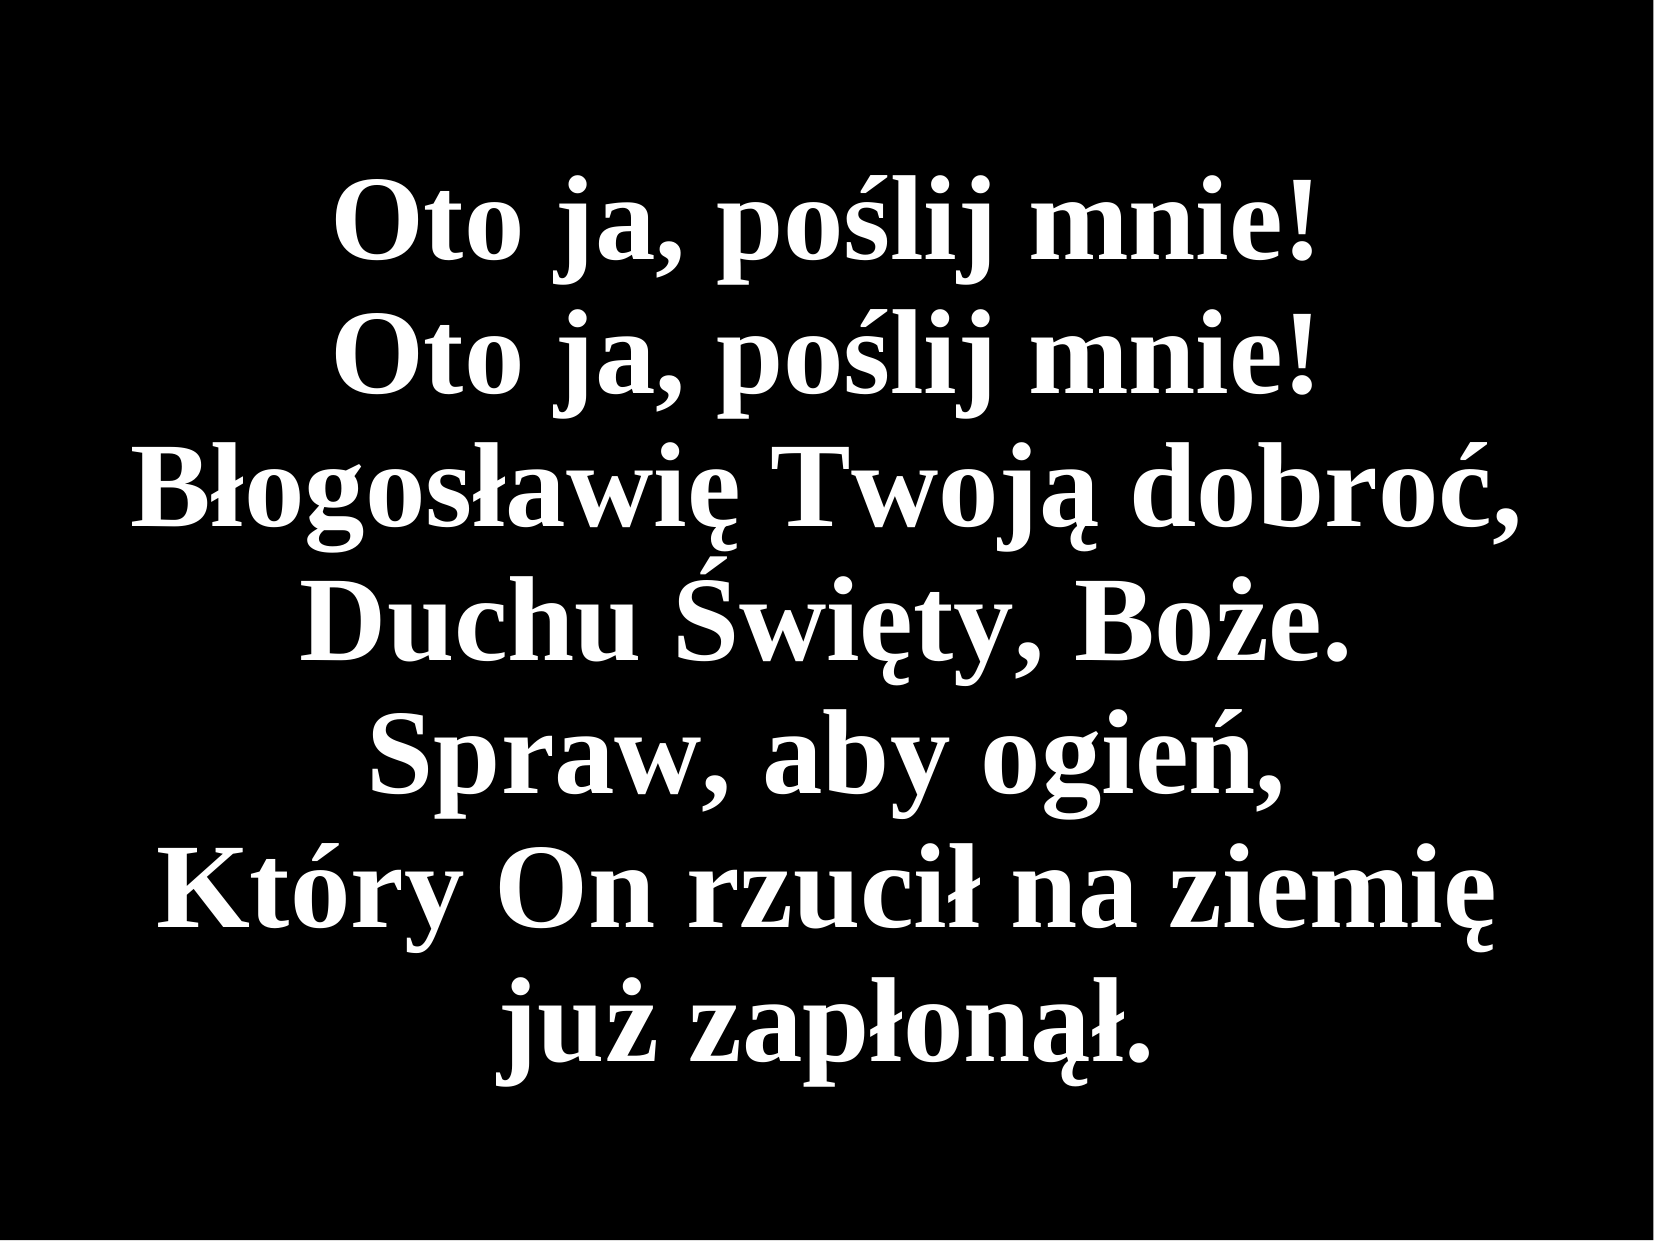

# Oto ja, poślij mnie! Oto ja, poślij mnie! Błogosławię Twoją dobroć, Duchu Święty, Boże. Spraw, aby ogień, Który On rzucił na ziemię już zapłonął.